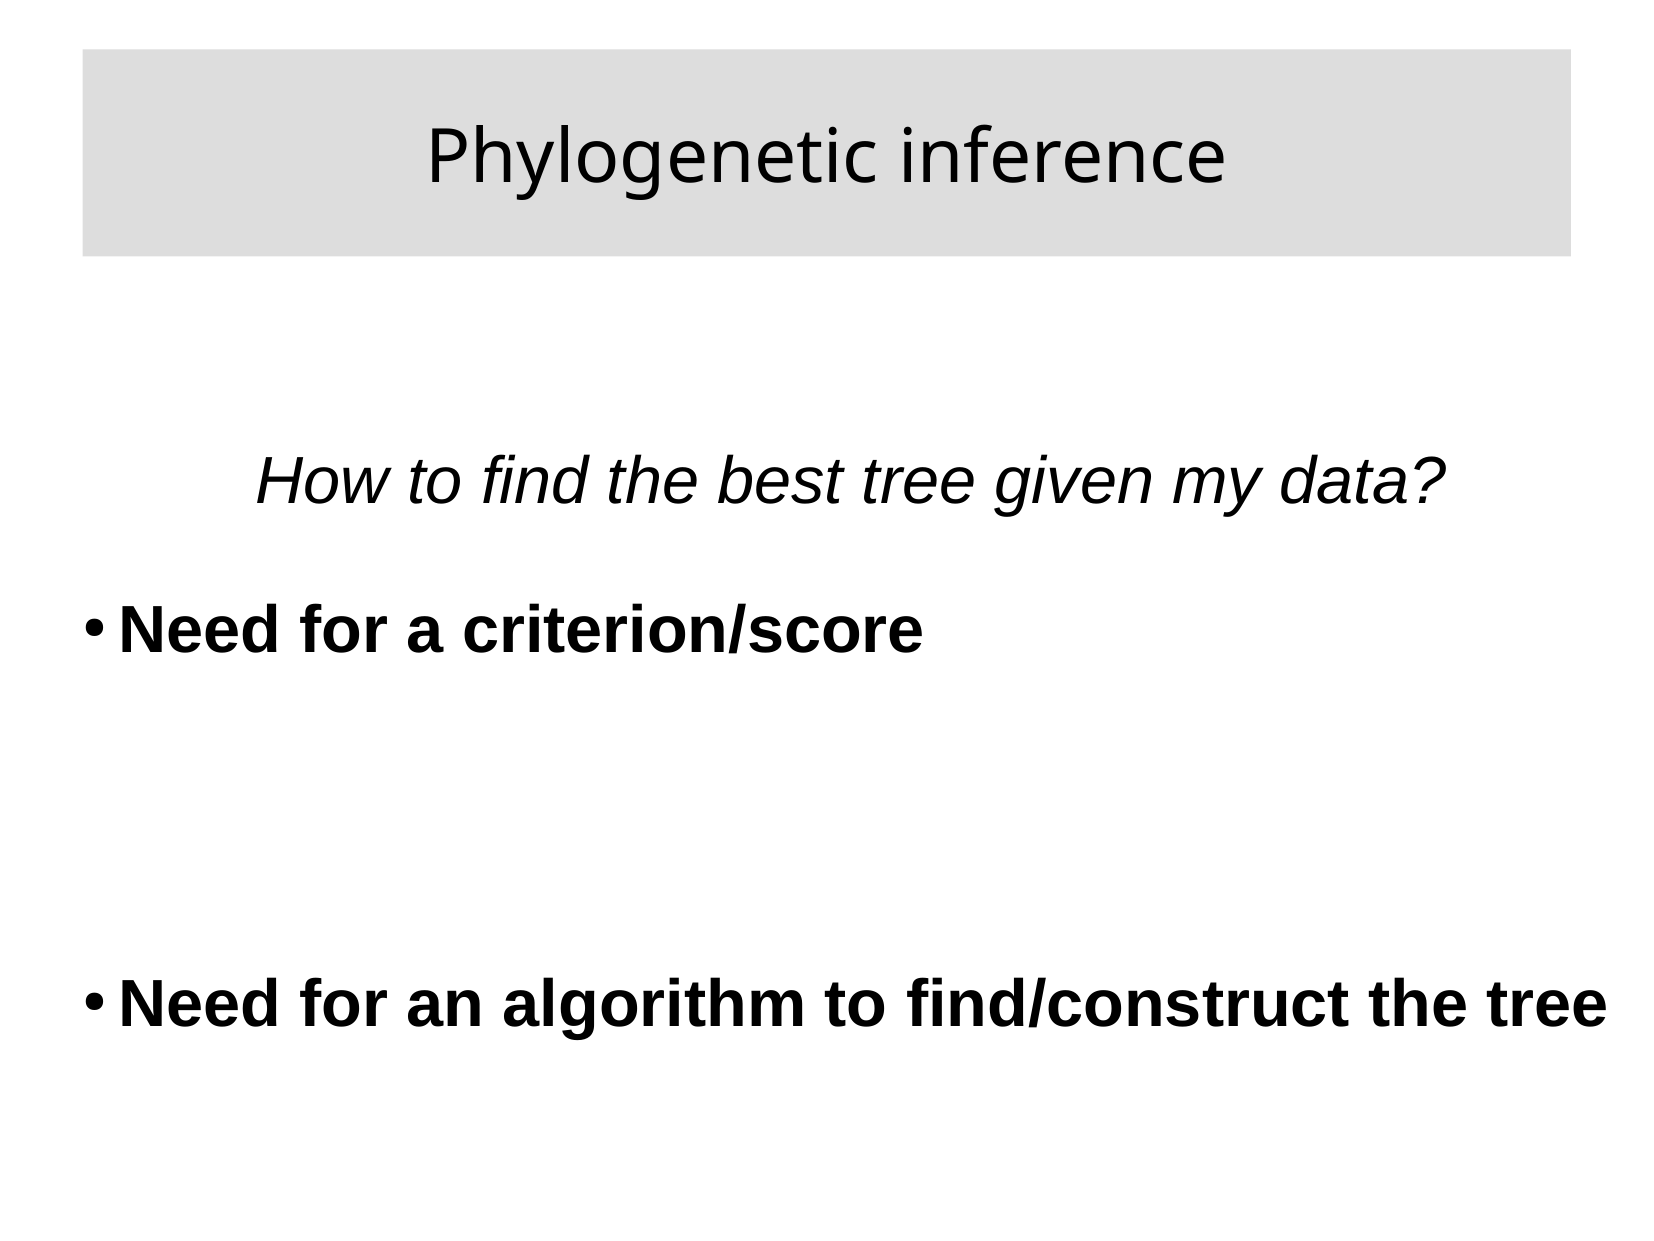

# Phylogenetic inference
How to find the best tree given my data?
Need for a criterion/score
Need for an algorithm to find/construct the tree